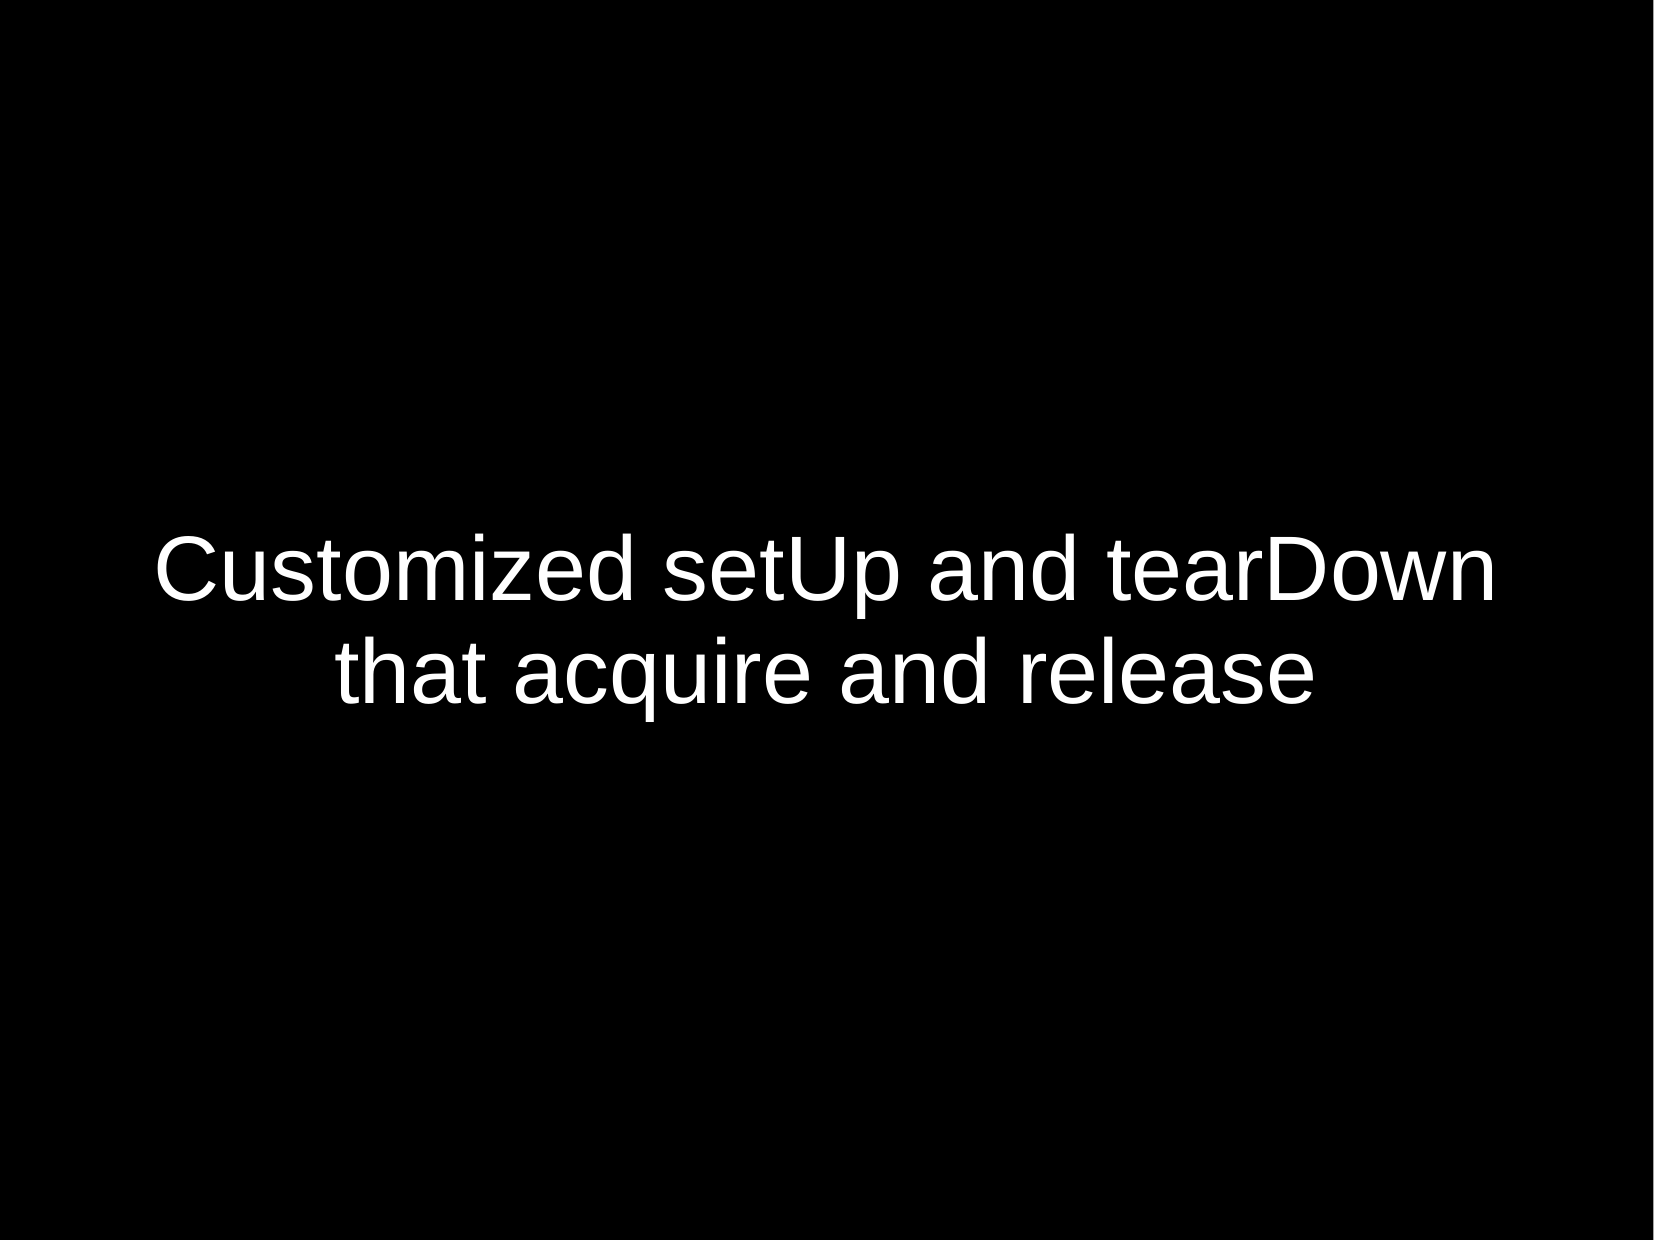

# Customized setUp and tearDown that acquire and release